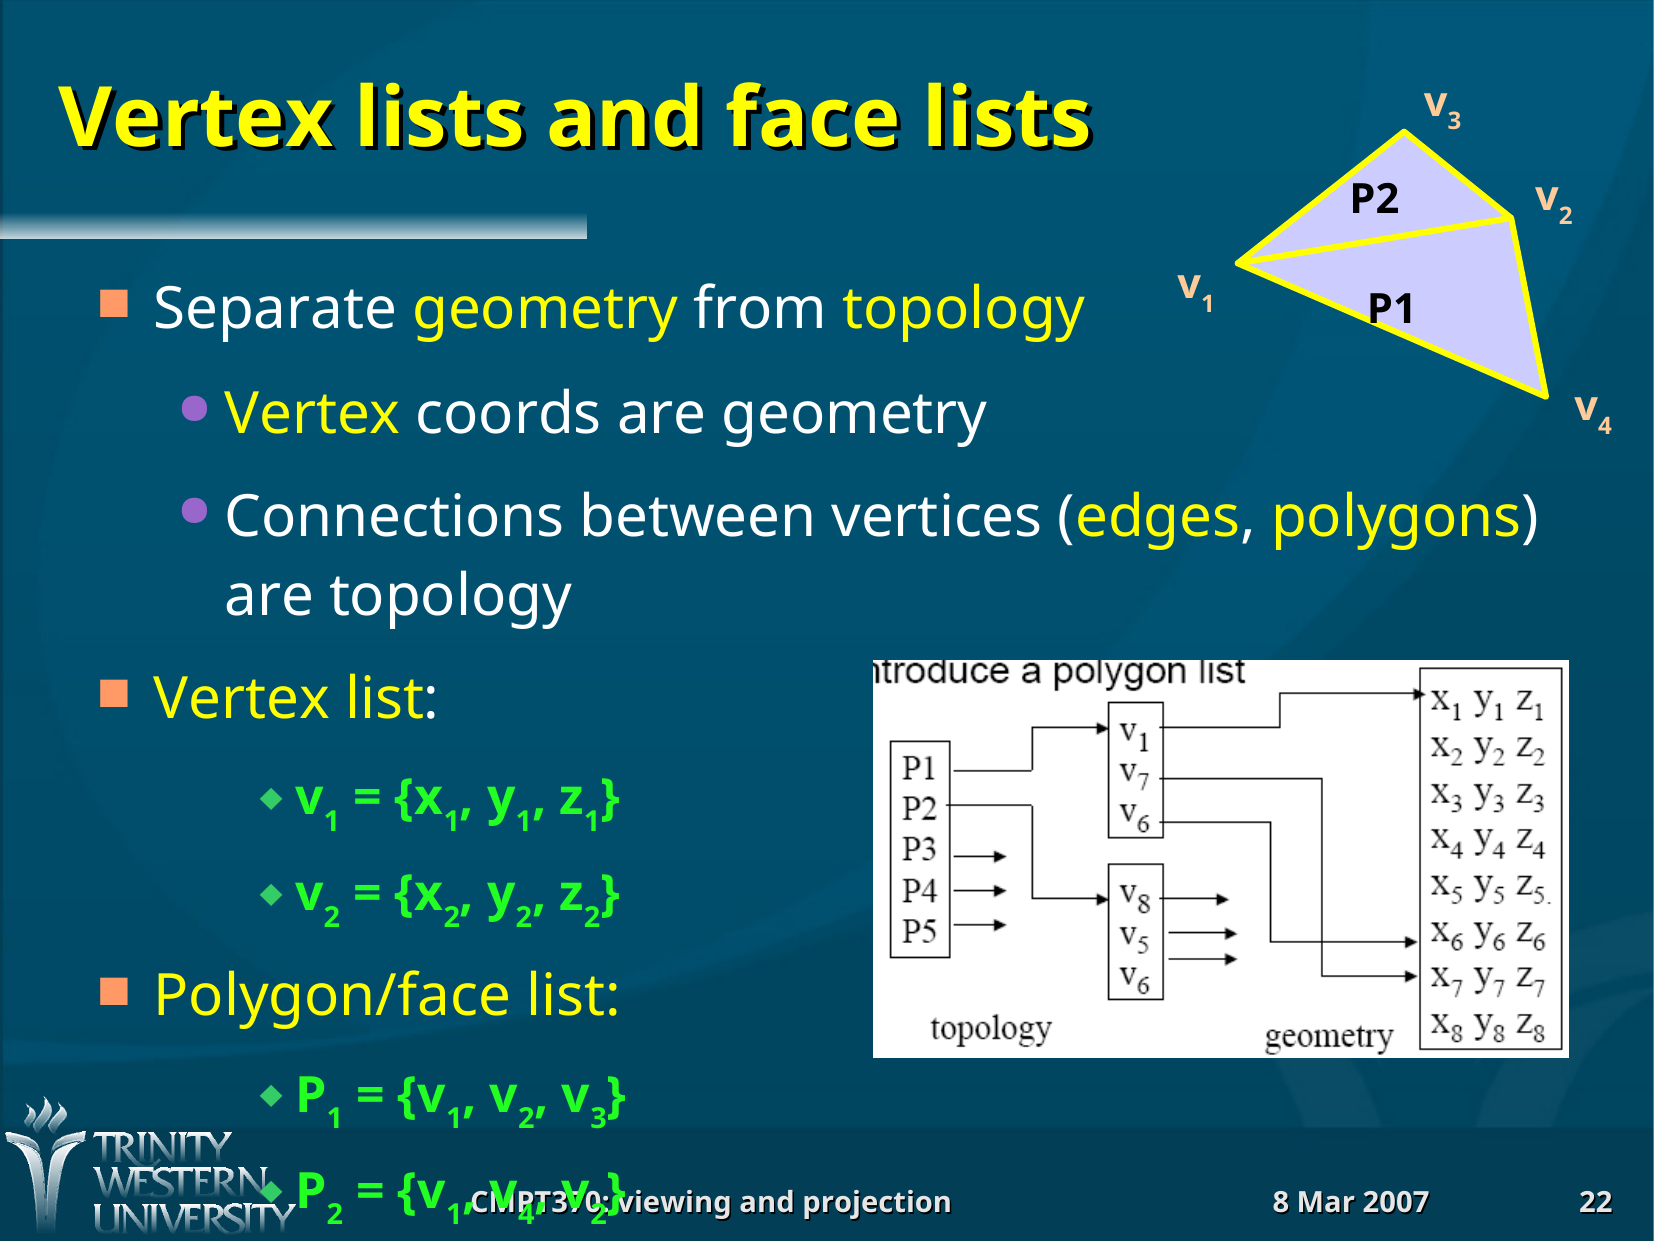

# Vertex lists and face lists
v3
P2
v2
P1
v1
Separate geometry from topology
Vertex coords are geometry
Connections between vertices (edges, polygons) are topology
Vertex list:
v1 = {x1, y1, z1}
v2 = {x2, y2, z2}
Polygon/face list:
P1 = {v1, v2, v3}
P2 = {v1, v4, v2}
v4
CMPT370: viewing and projection
8 Mar 2007
22